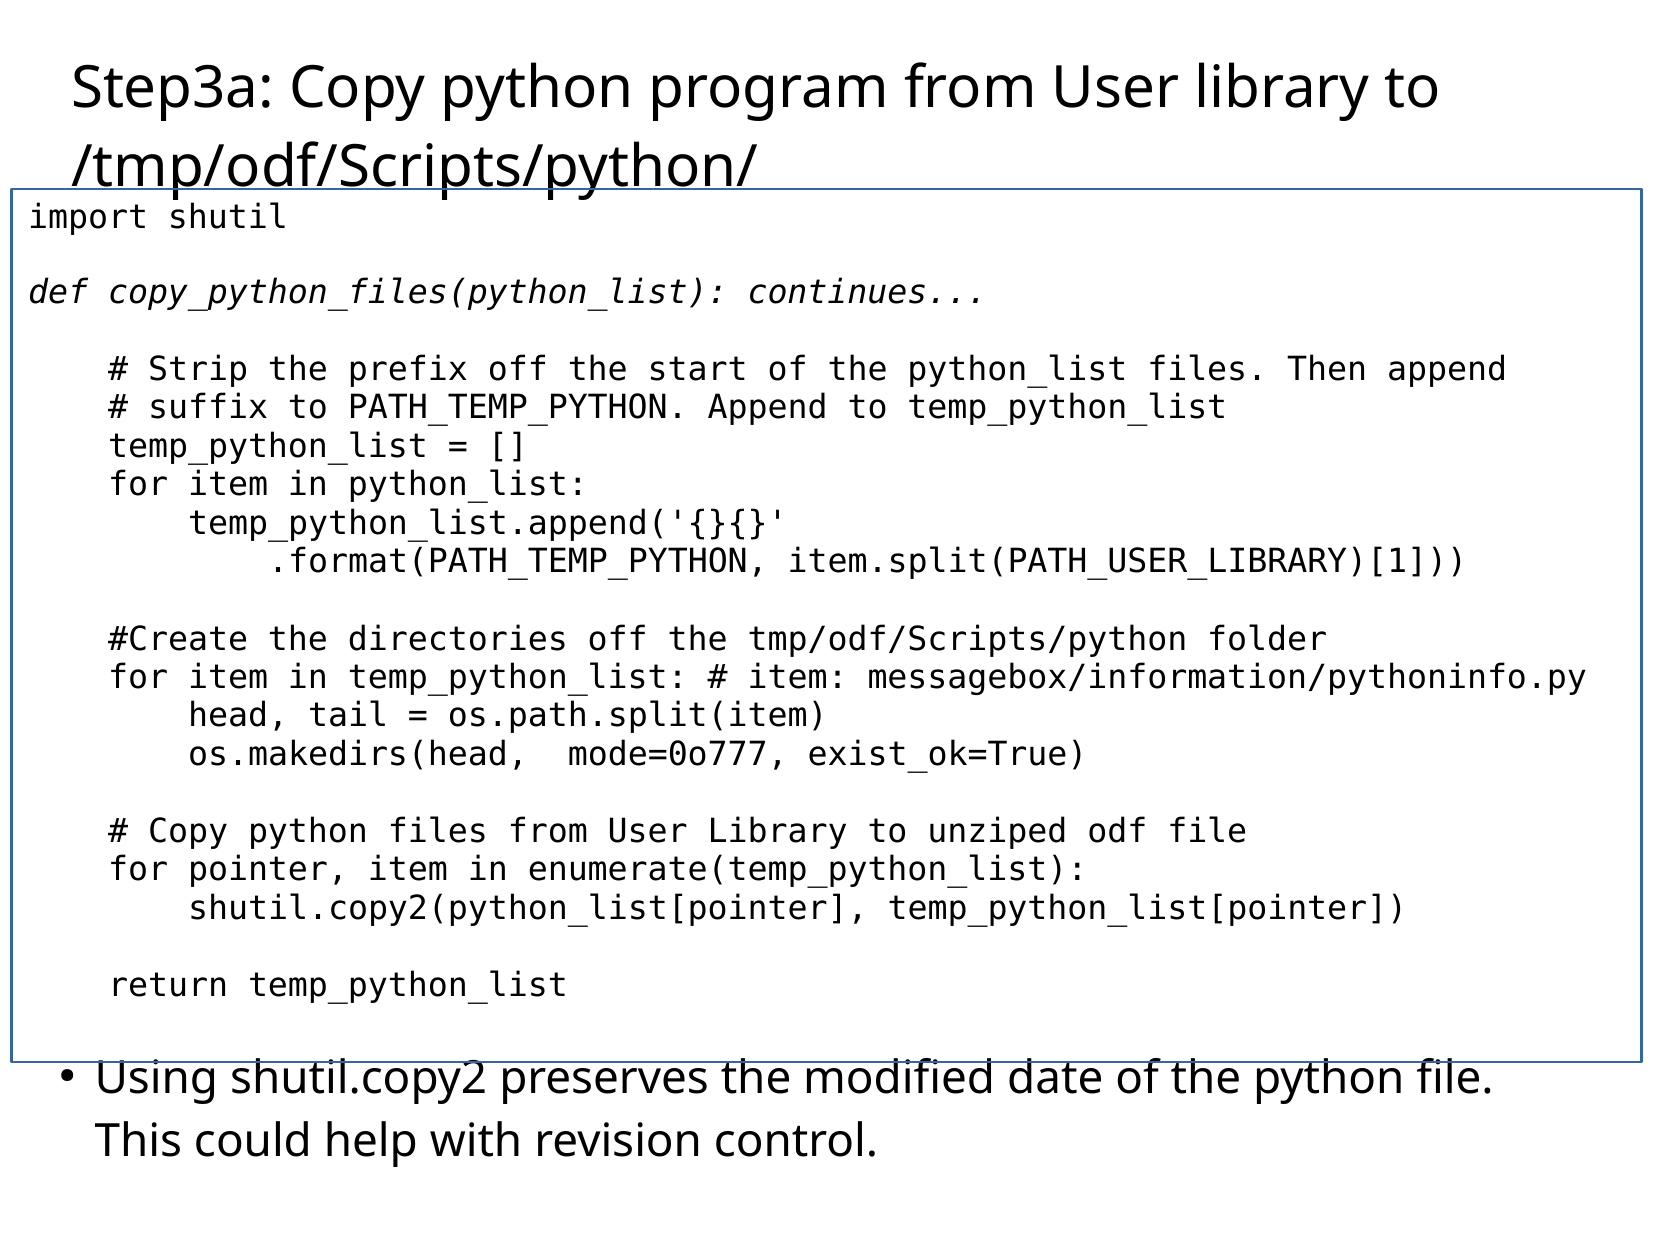

# Step3a: Copy python program from User library to /tmp/odf/Scripts/python/
import shutil
def copy_python_files(python_list): continues...
 # Strip the prefix off the start of the python_list files. Then append
 # suffix to PATH_TEMP_PYTHON. Append to temp_python_list
 temp_python_list = []
 for item in python_list:
 temp_python_list.append('{}{}'
 .format(PATH_TEMP_PYTHON, item.split(PATH_USER_LIBRARY)[1]))
 #Create the directories off the tmp/odf/Scripts/python folder
 for item in temp_python_list: # item: messagebox/information/pythoninfo.py
 head, tail = os.path.split(item)
 os.makedirs(head, mode=0o777, exist_ok=True)
 # Copy python files from User Library to unziped odf file
 for pointer, item in enumerate(temp_python_list):
 shutil.copy2(python_list[pointer], temp_python_list[pointer])
 return temp_python_list
Using shutil.copy2 preserves the modified date of the python file. This could help with revision control.